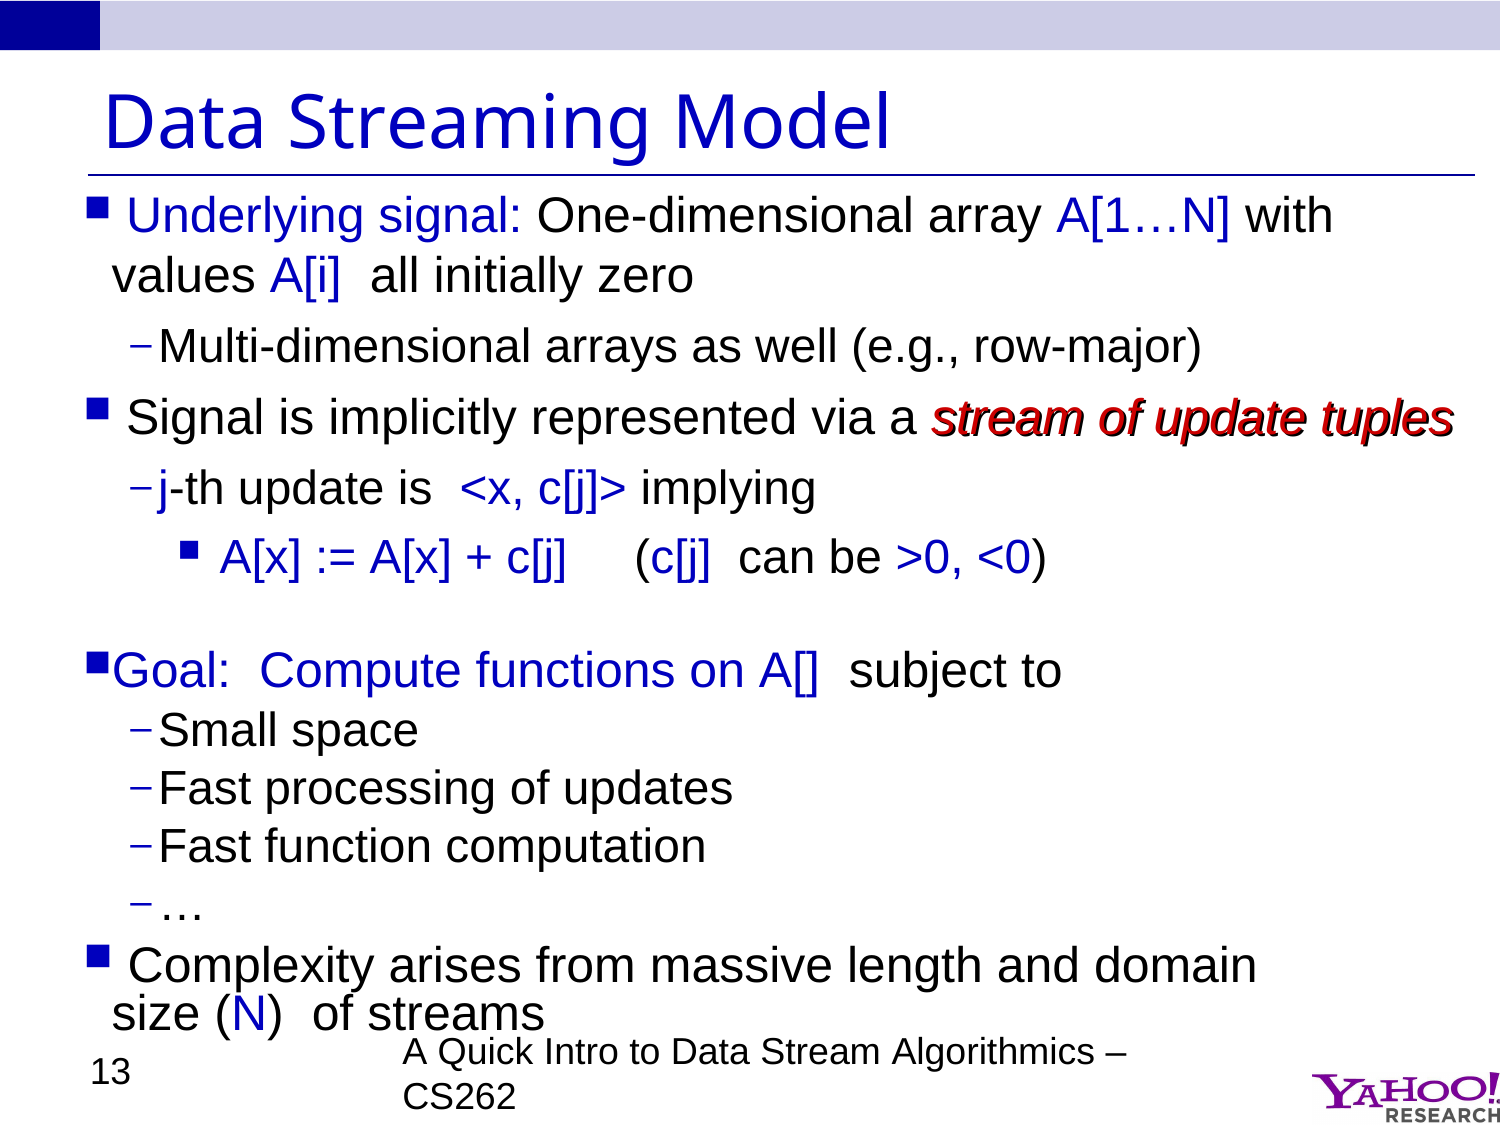

# Data Streaming Model
 Underlying signal: One-dimensional array A[1…N] with values A[i] all initially zero
Multi-dimensional arrays as well (e.g., row-major)
 Signal is implicitly represented via a stream of update tuples
j-th update is <x, c[j]> implying
 A[x] := A[x] + c[j] (c[j] can be >0, <0)
Goal: Compute functions on A[] subject to
Small space
Fast processing of updates
Fast function computation
…
 Complexity arises from massive length and domain size (N) of streams
Fundamentals of Analyzing and Mining Data Streams
13